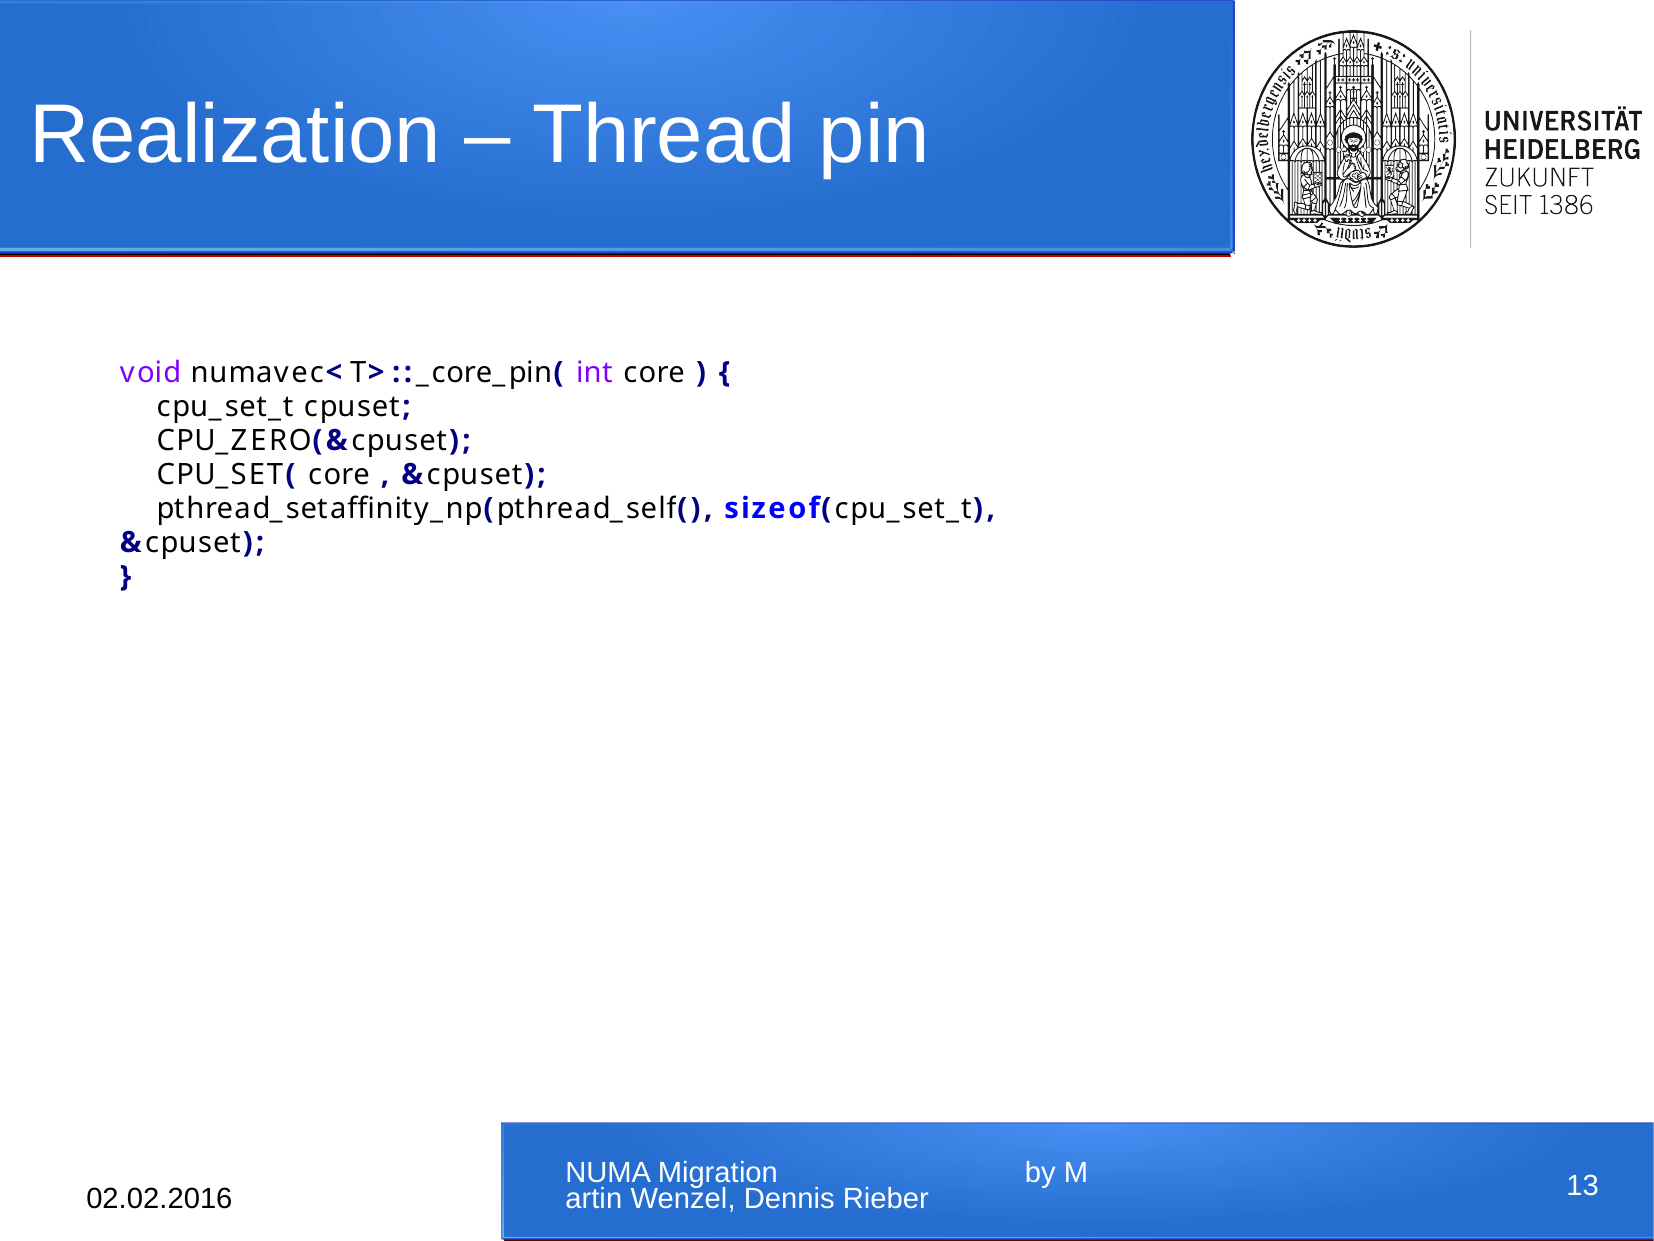

# Realization – Thread pin
NUMA Migration by Martin Wenzel, Dennis Rieber
13
02.02.2016